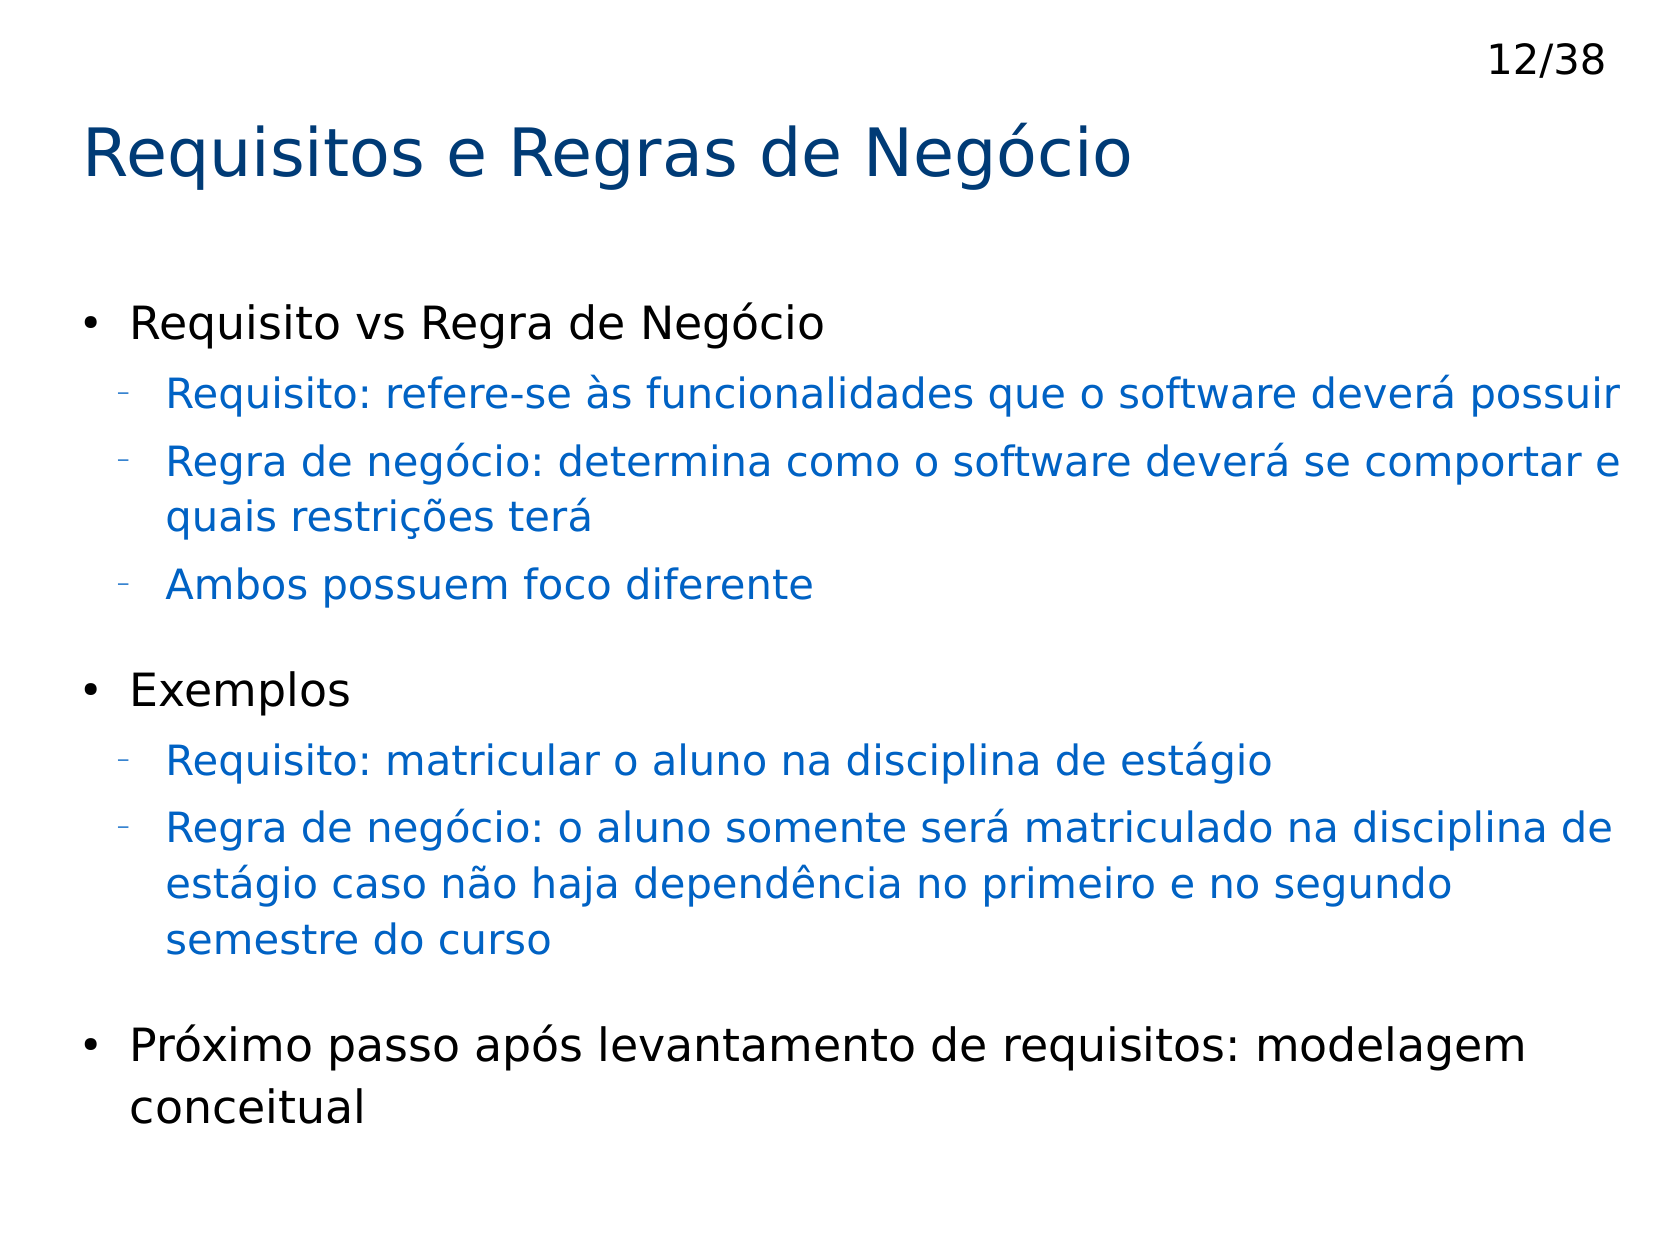

12
# Requisitos e Regras de Negócio
Requisito vs Regra de Negócio
Requisito: refere-se às funcionalidades que o software deverá possuir
Regra de negócio: determina como o software deverá se comportar e quais restrições terá
Ambos possuem foco diferente
Exemplos
Requisito: matricular o aluno na disciplina de estágio
Regra de negócio: o aluno somente será matriculado na disciplina de estágio caso não haja dependência no primeiro e no segundo semestre do curso
Próximo passo após levantamento de requisitos: modelagem conceitual